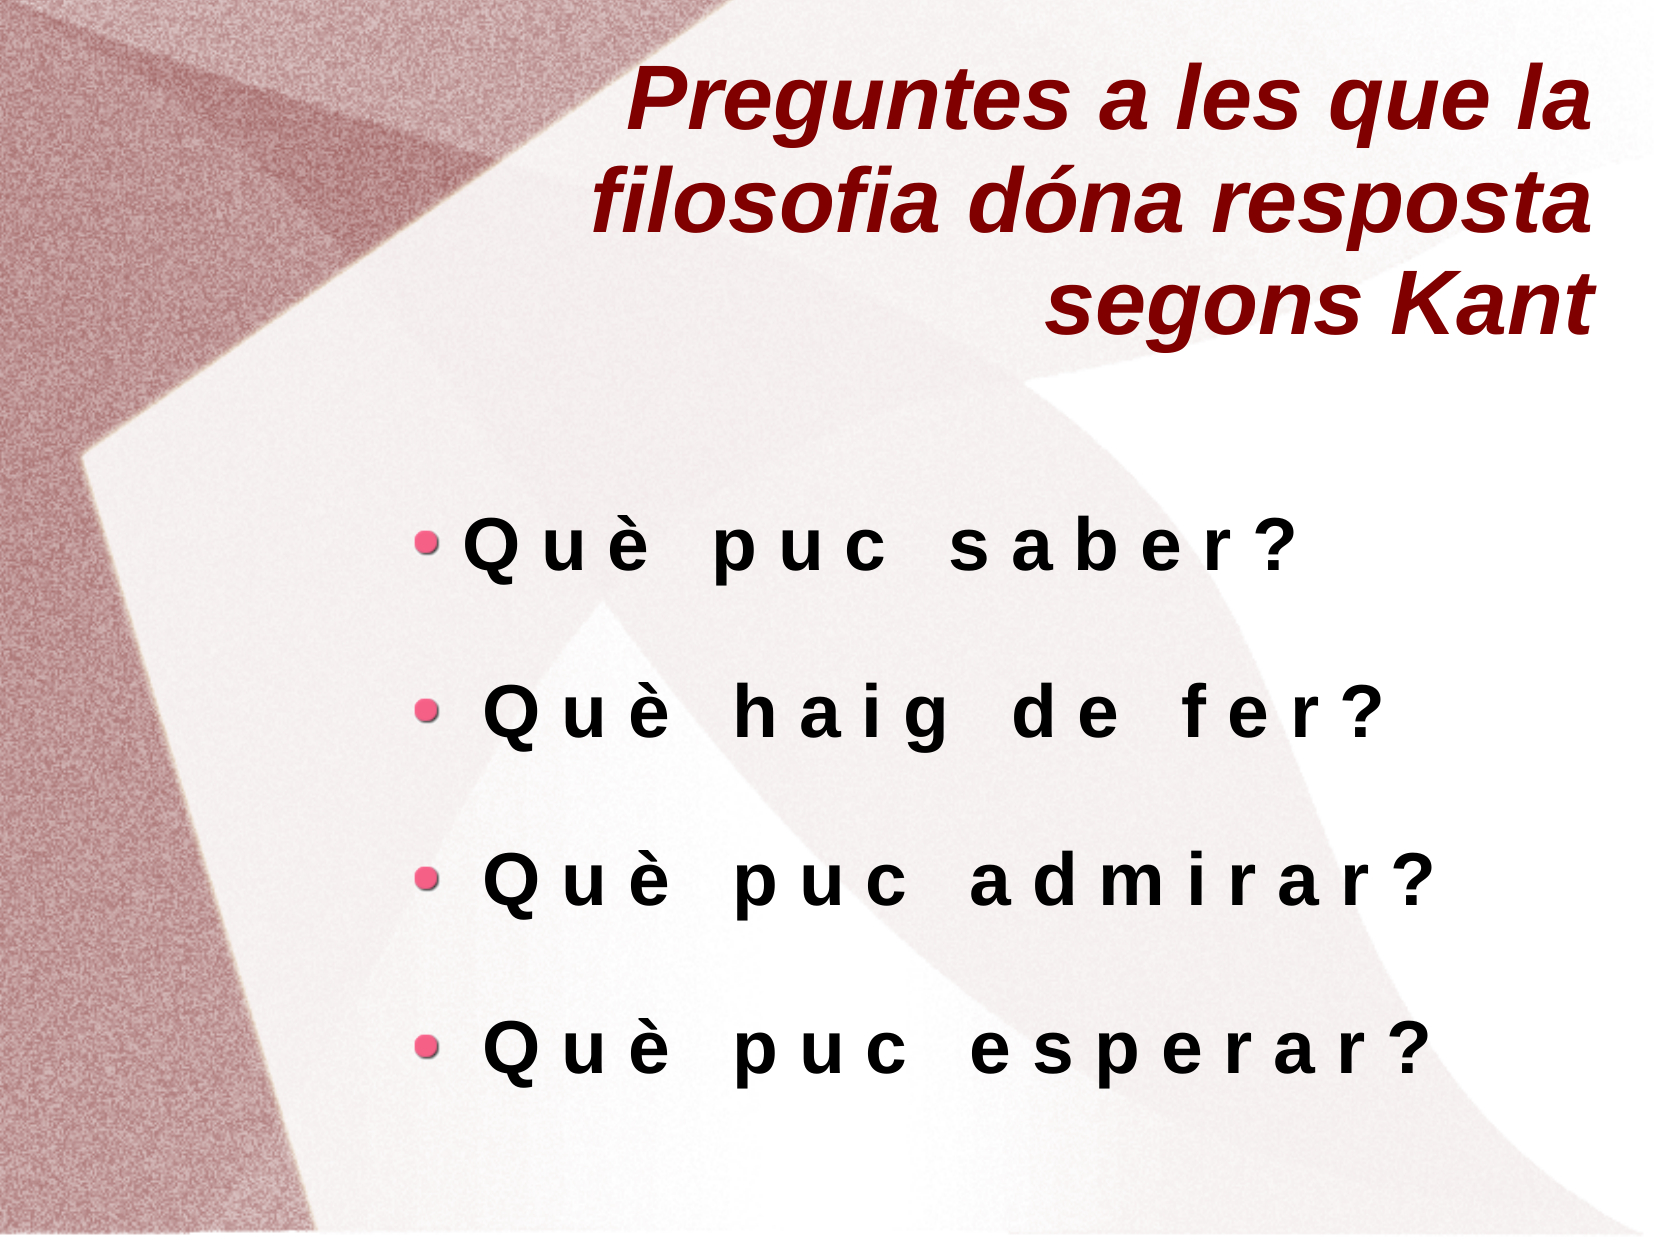

# Preguntes a les que la filosofia dóna resposta segons Kant
 Què puc saber?
 Què haig de fer?
 Què puc admirar?
 Què puc esperar?